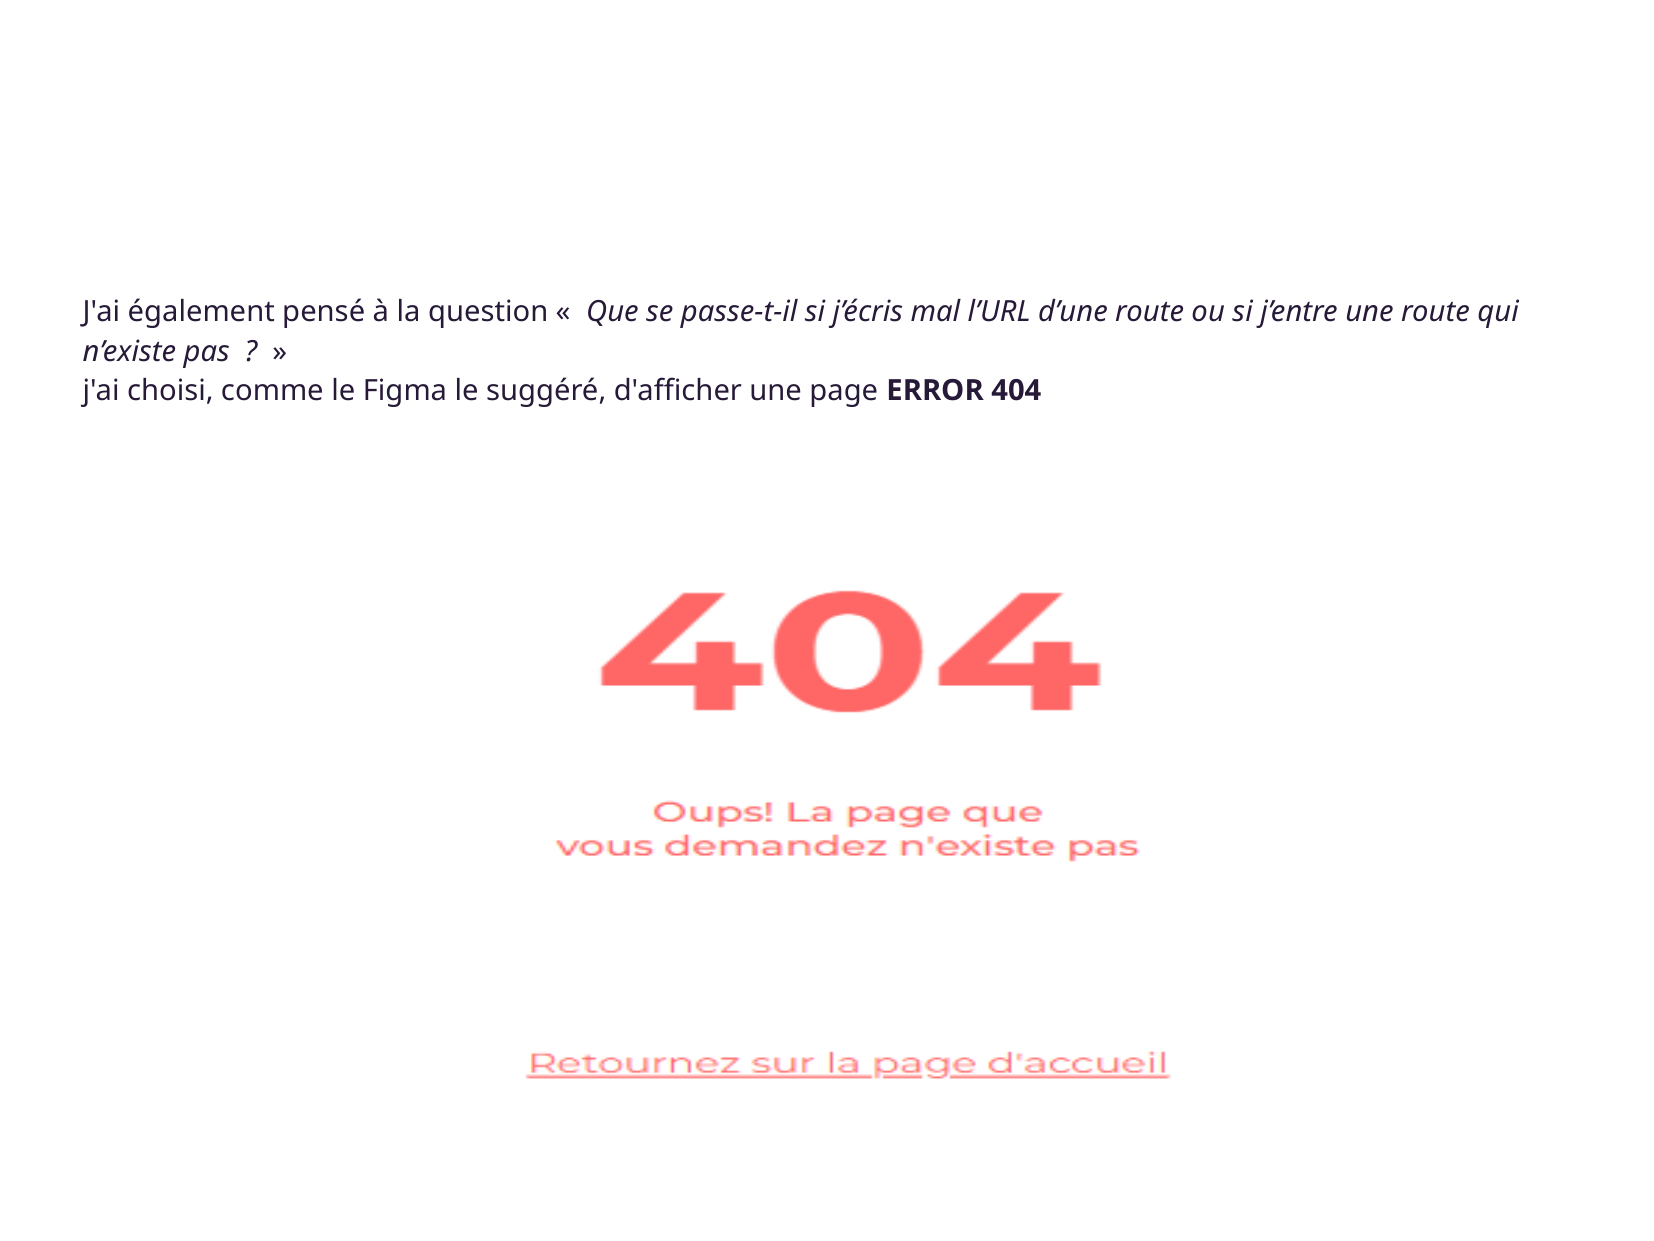

#
J'ai également pensé à la question «  Que se passe-t-il si j’écris mal l’URL d’une route ou si j’entre une route qui n’existe pas  ?  »
j'ai choisi, comme le Figma le suggéré, d'afficher une page ERROR 404